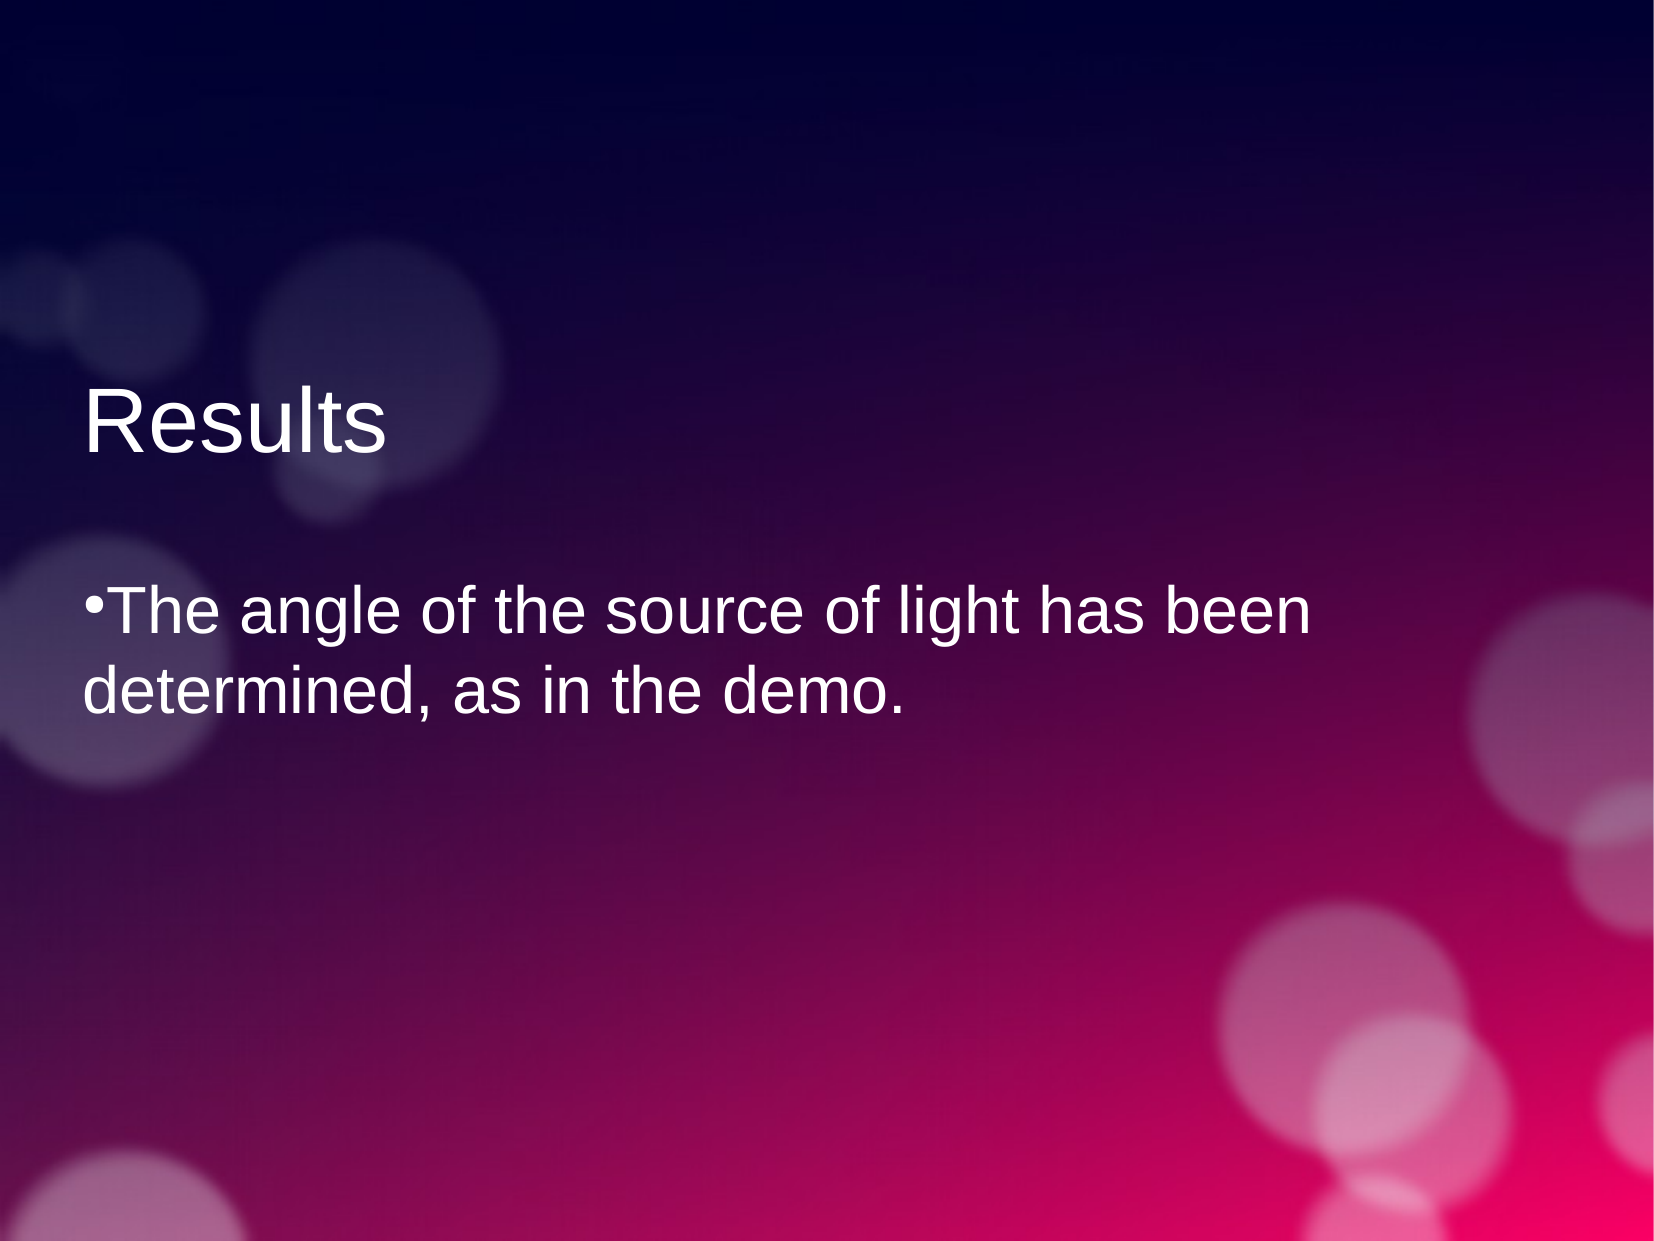

# Results
The angle of the source of light has been determined, as in the demo.